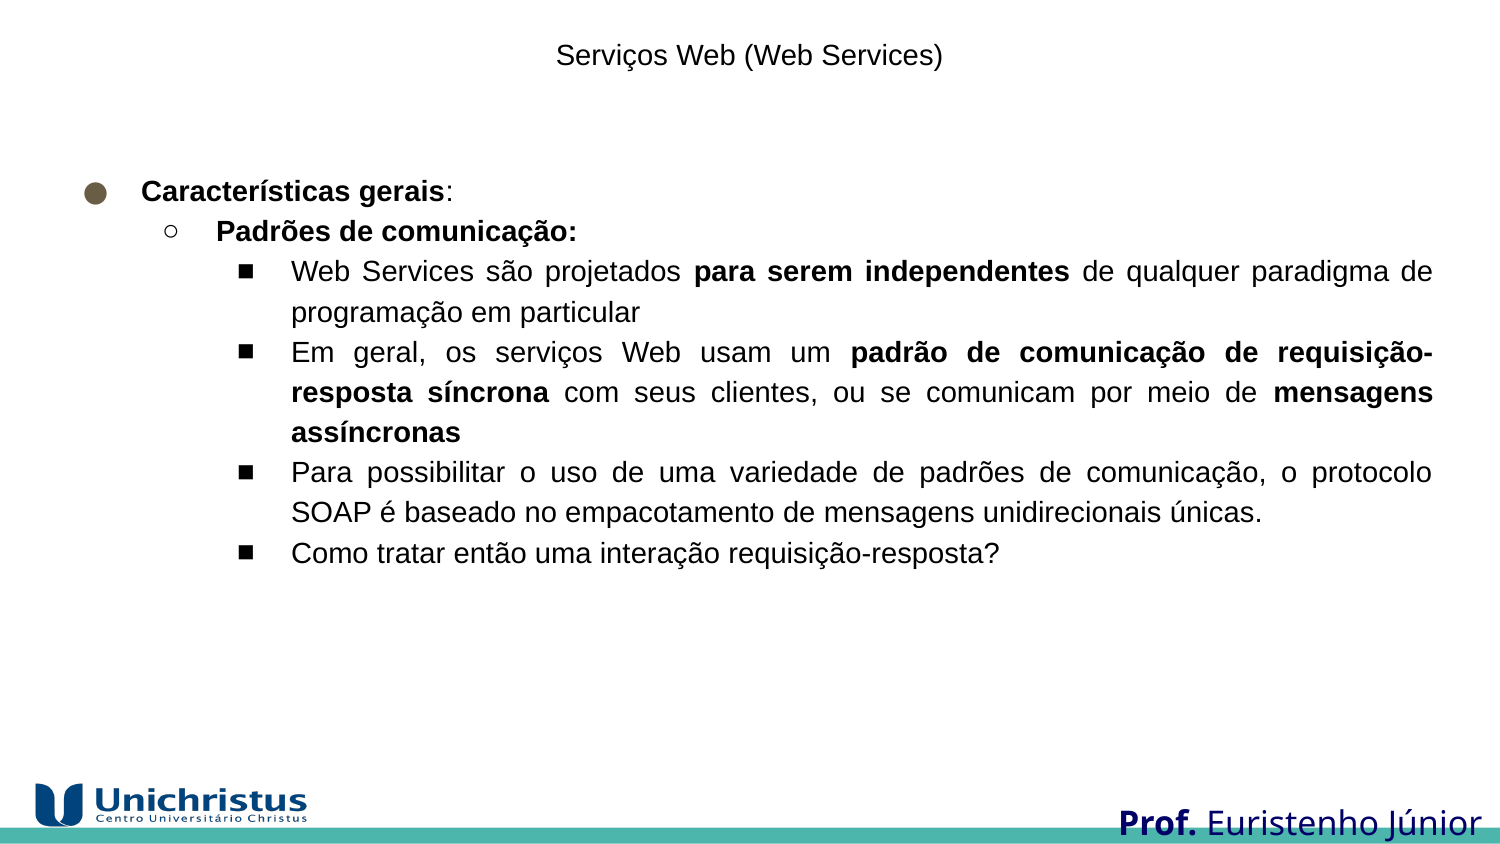

# Serviços Web (Web Services)
Características gerais:
Padrões de comunicação:
Web Services são projetados para serem independentes de qualquer paradigma de programação em particular
Em geral, os serviços Web usam um padrão de comunicação de requisição-resposta síncrona com seus clientes, ou se comunicam por meio de mensagens assíncronas
Para possibilitar o uso de uma variedade de padrões de comunicação, o protocolo SOAP é baseado no empacotamento de mensagens unidirecionais únicas.
Como tratar então uma interação requisição-resposta?
Prof. Euristenho Júnior